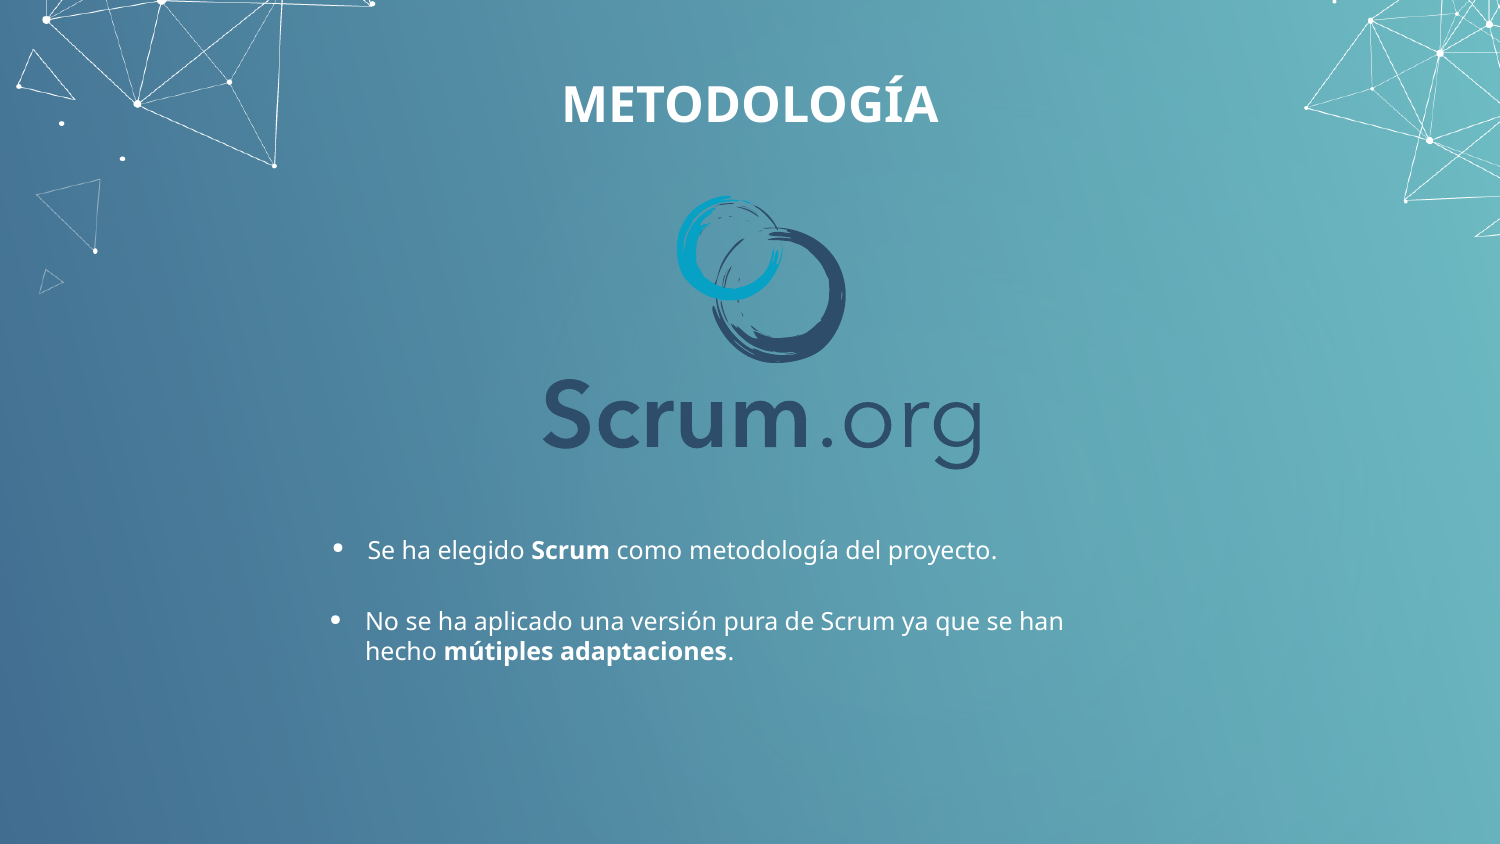

# METODOLOGÍA
Se ha elegido Scrum como metodología del proyecto.
No se ha aplicado una versión pura de Scrum ya que se han hecho mútiples adaptaciones.